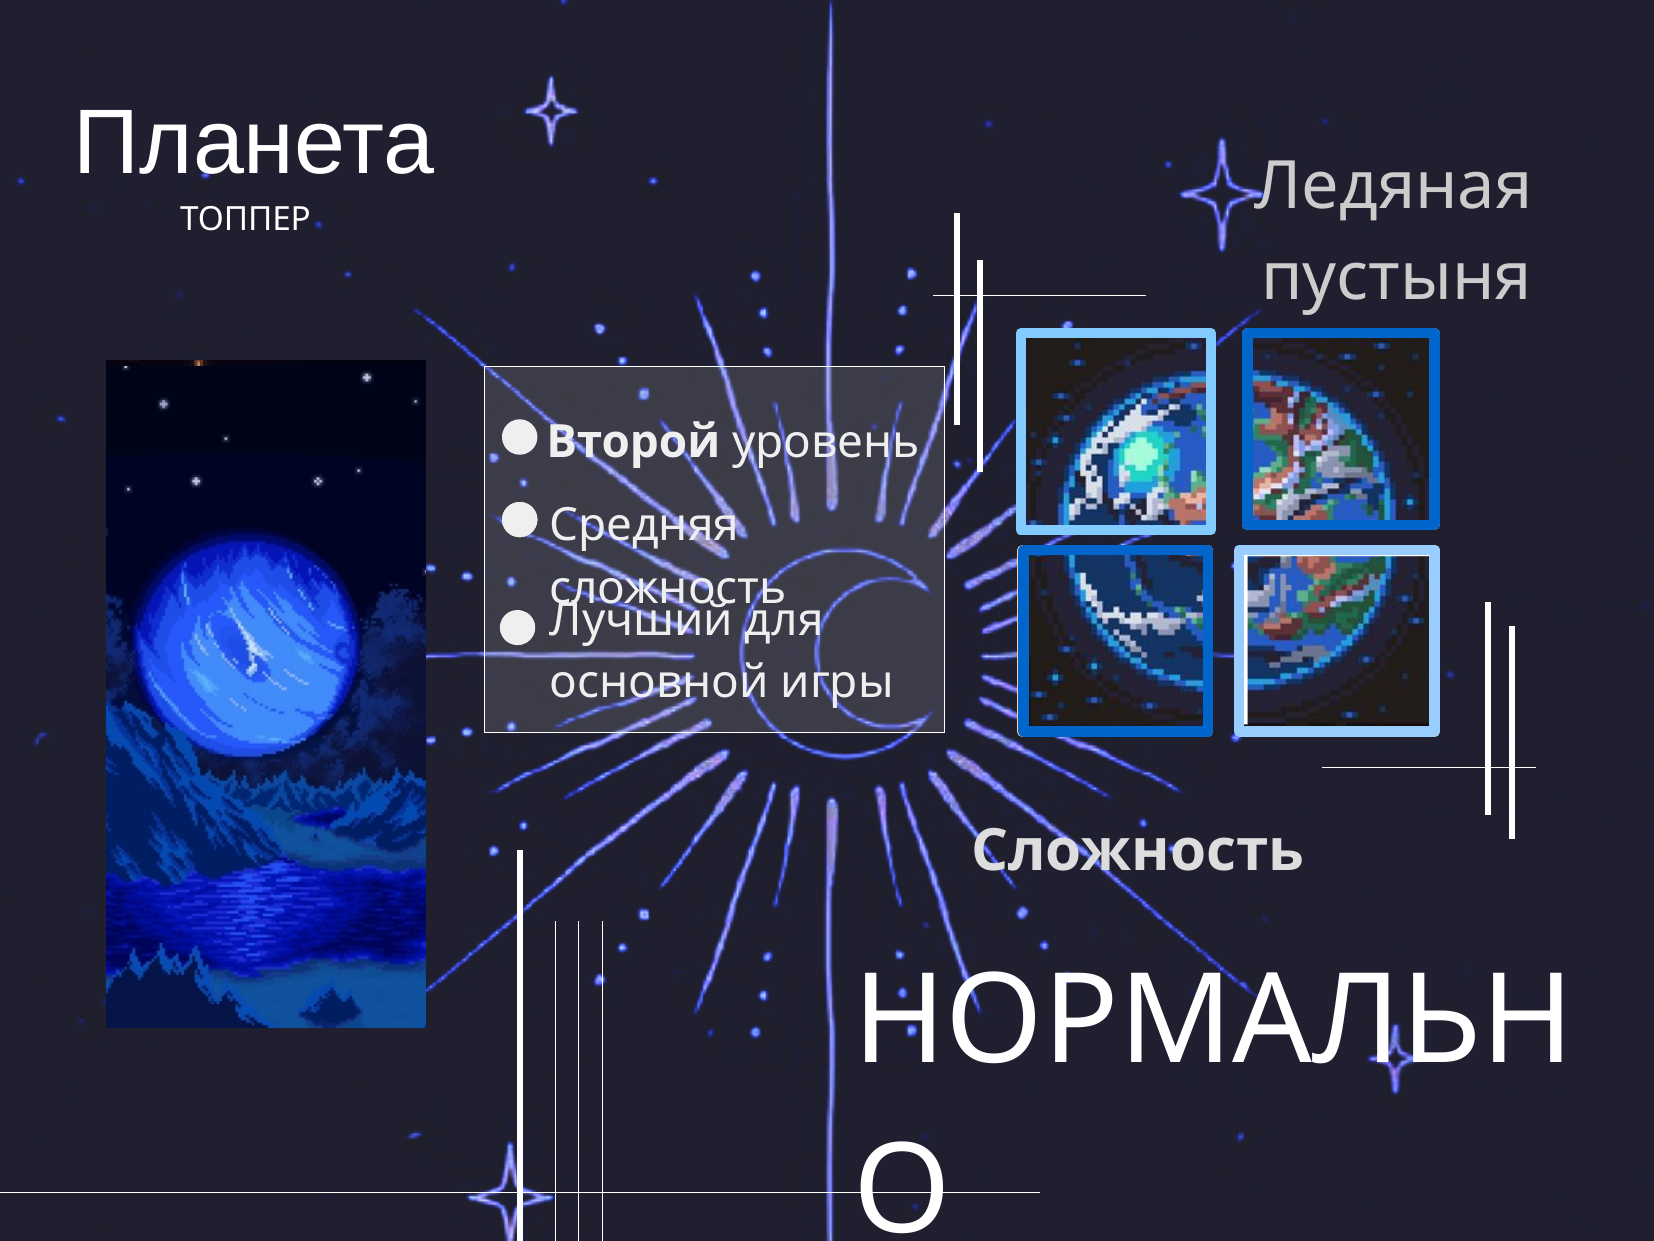

Планета
Ледяная пустыня
ТОППЕР
Второй уровень
Средняя сложность
Лучший для основной игры
Сложность
НОРМАЛЬНО